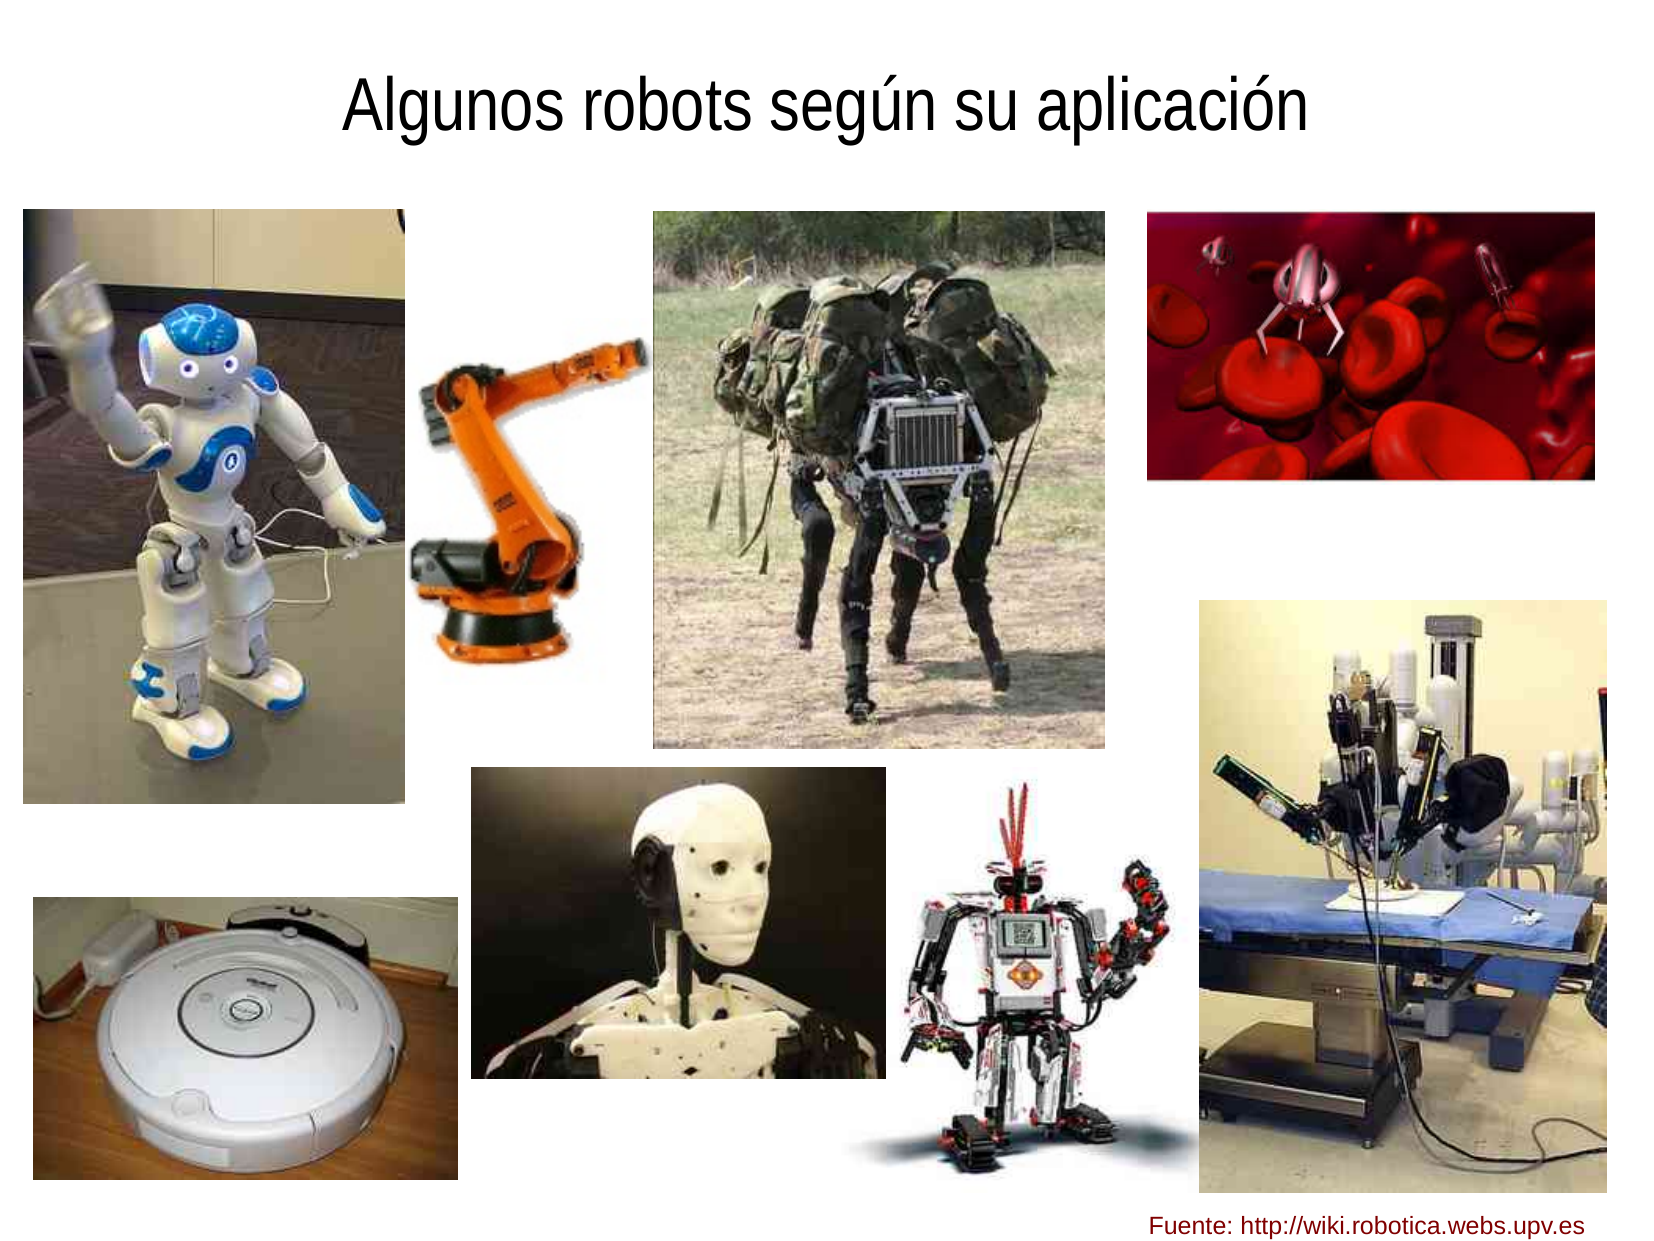

Algunos robots según su aplicación
Fuente: http://wiki.robotica.webs.upv.es